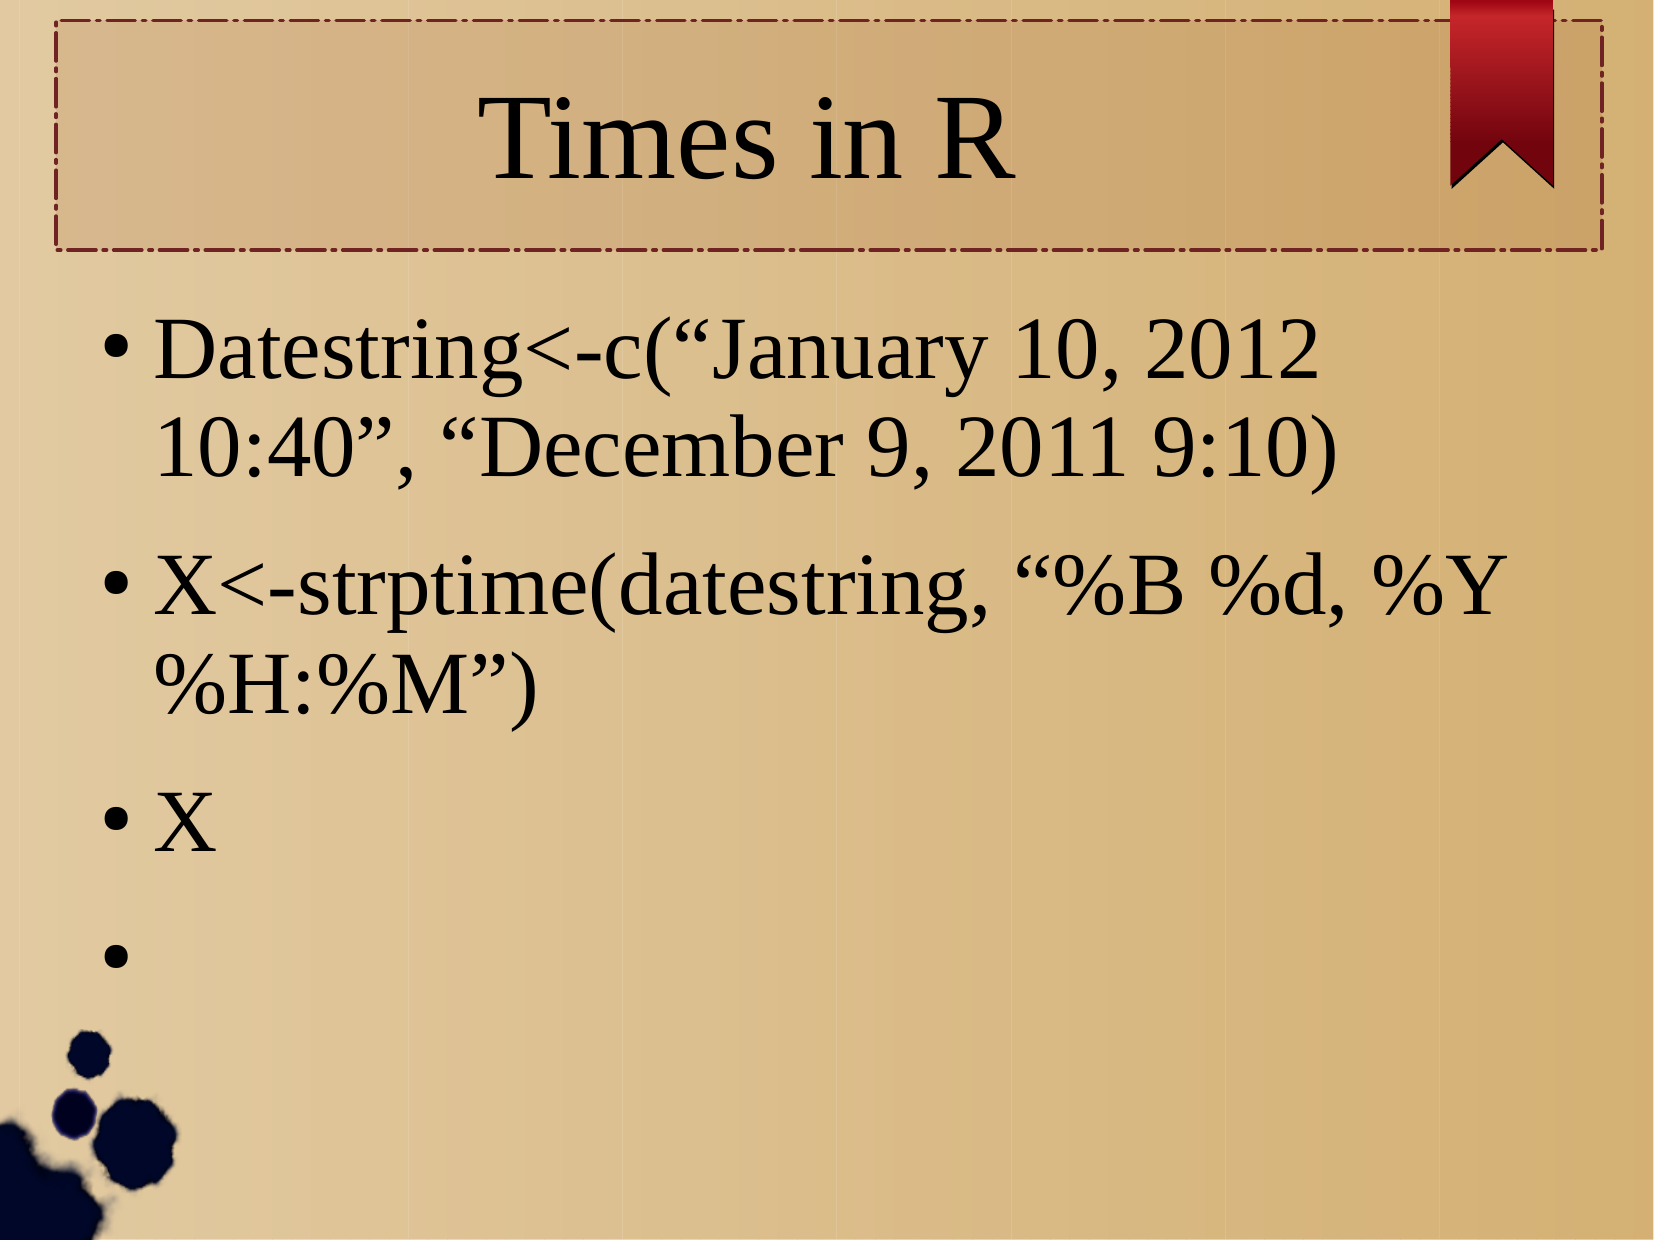

# Times in R
Datestring<-c(“January 10, 2012 10:40”, “December 9, 2011 9:10)
X<-strptime(datestring, “%B %d, %Y %H:%M”)
X